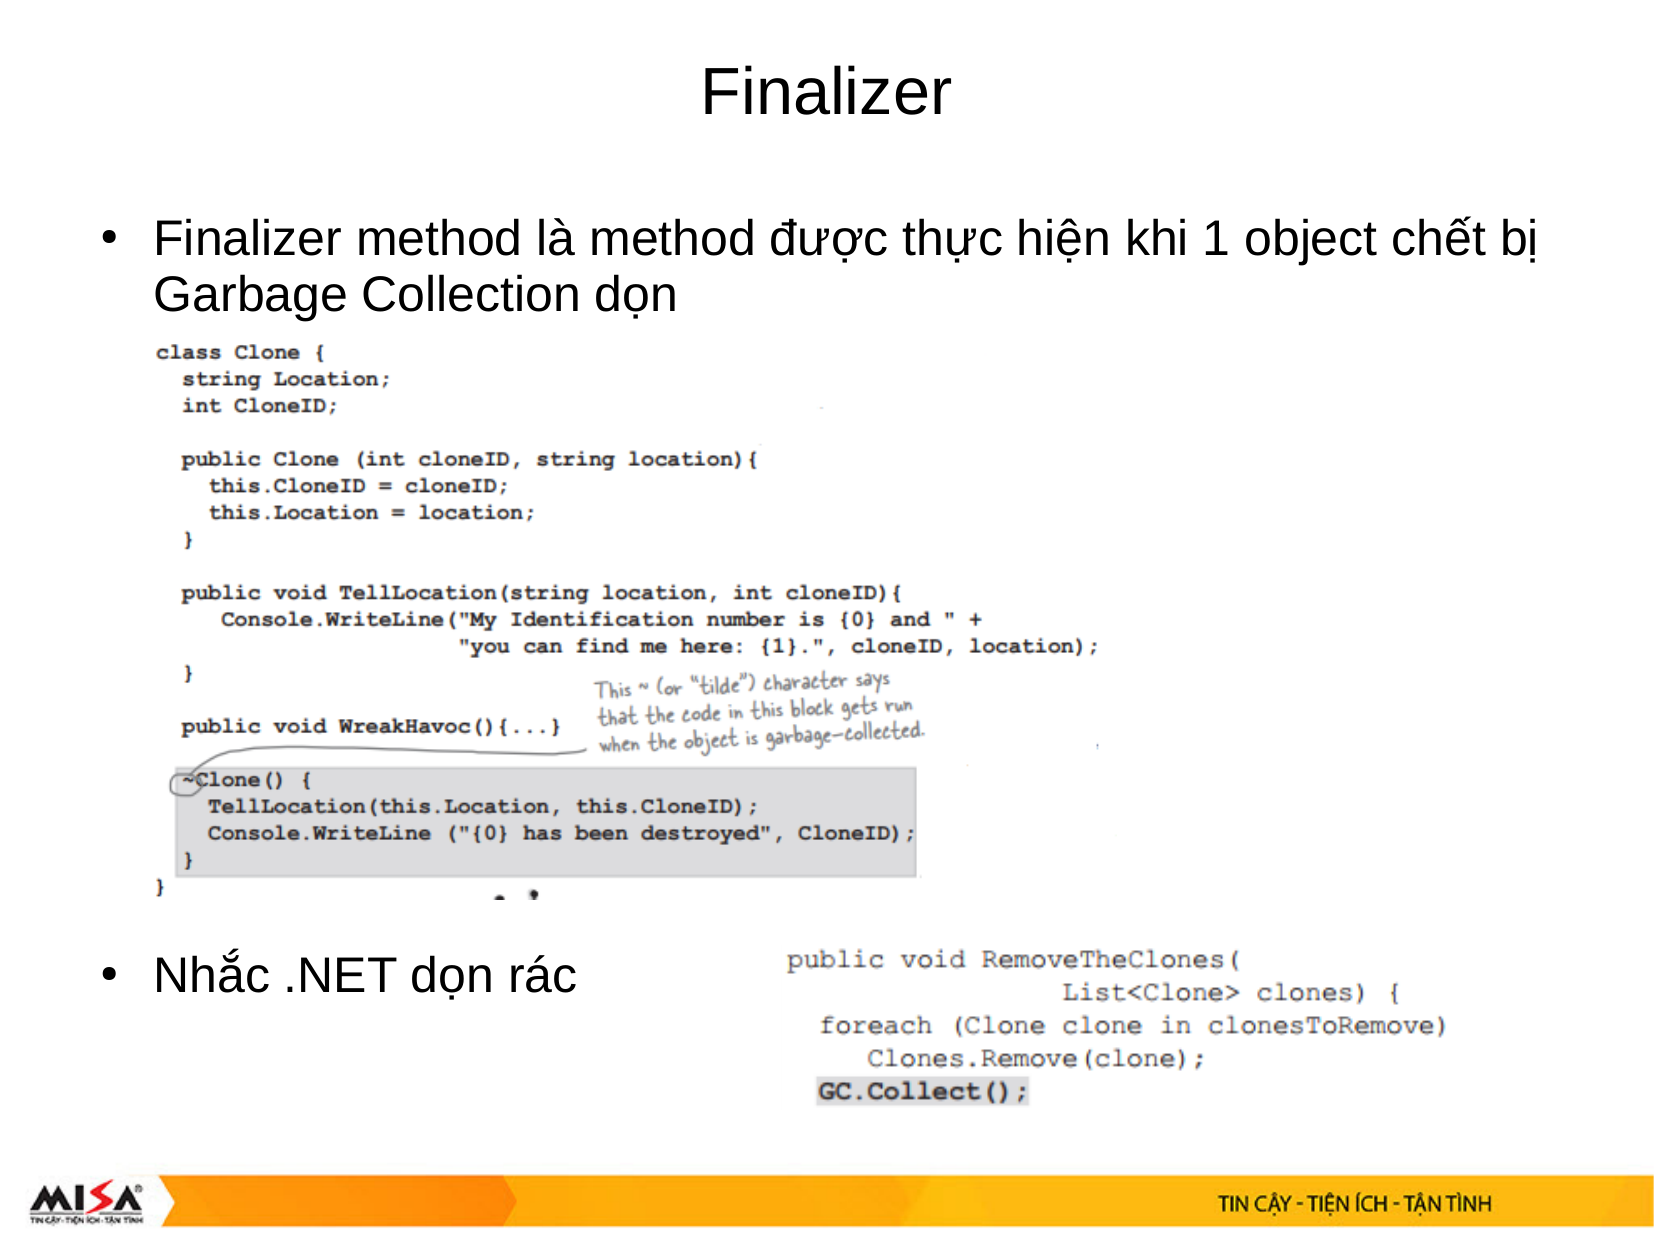

# Finalizer
Finalizer method là method được thực hiện khi 1 object chết bị Garbage Collection dọn
Nhắc .NET dọn rác